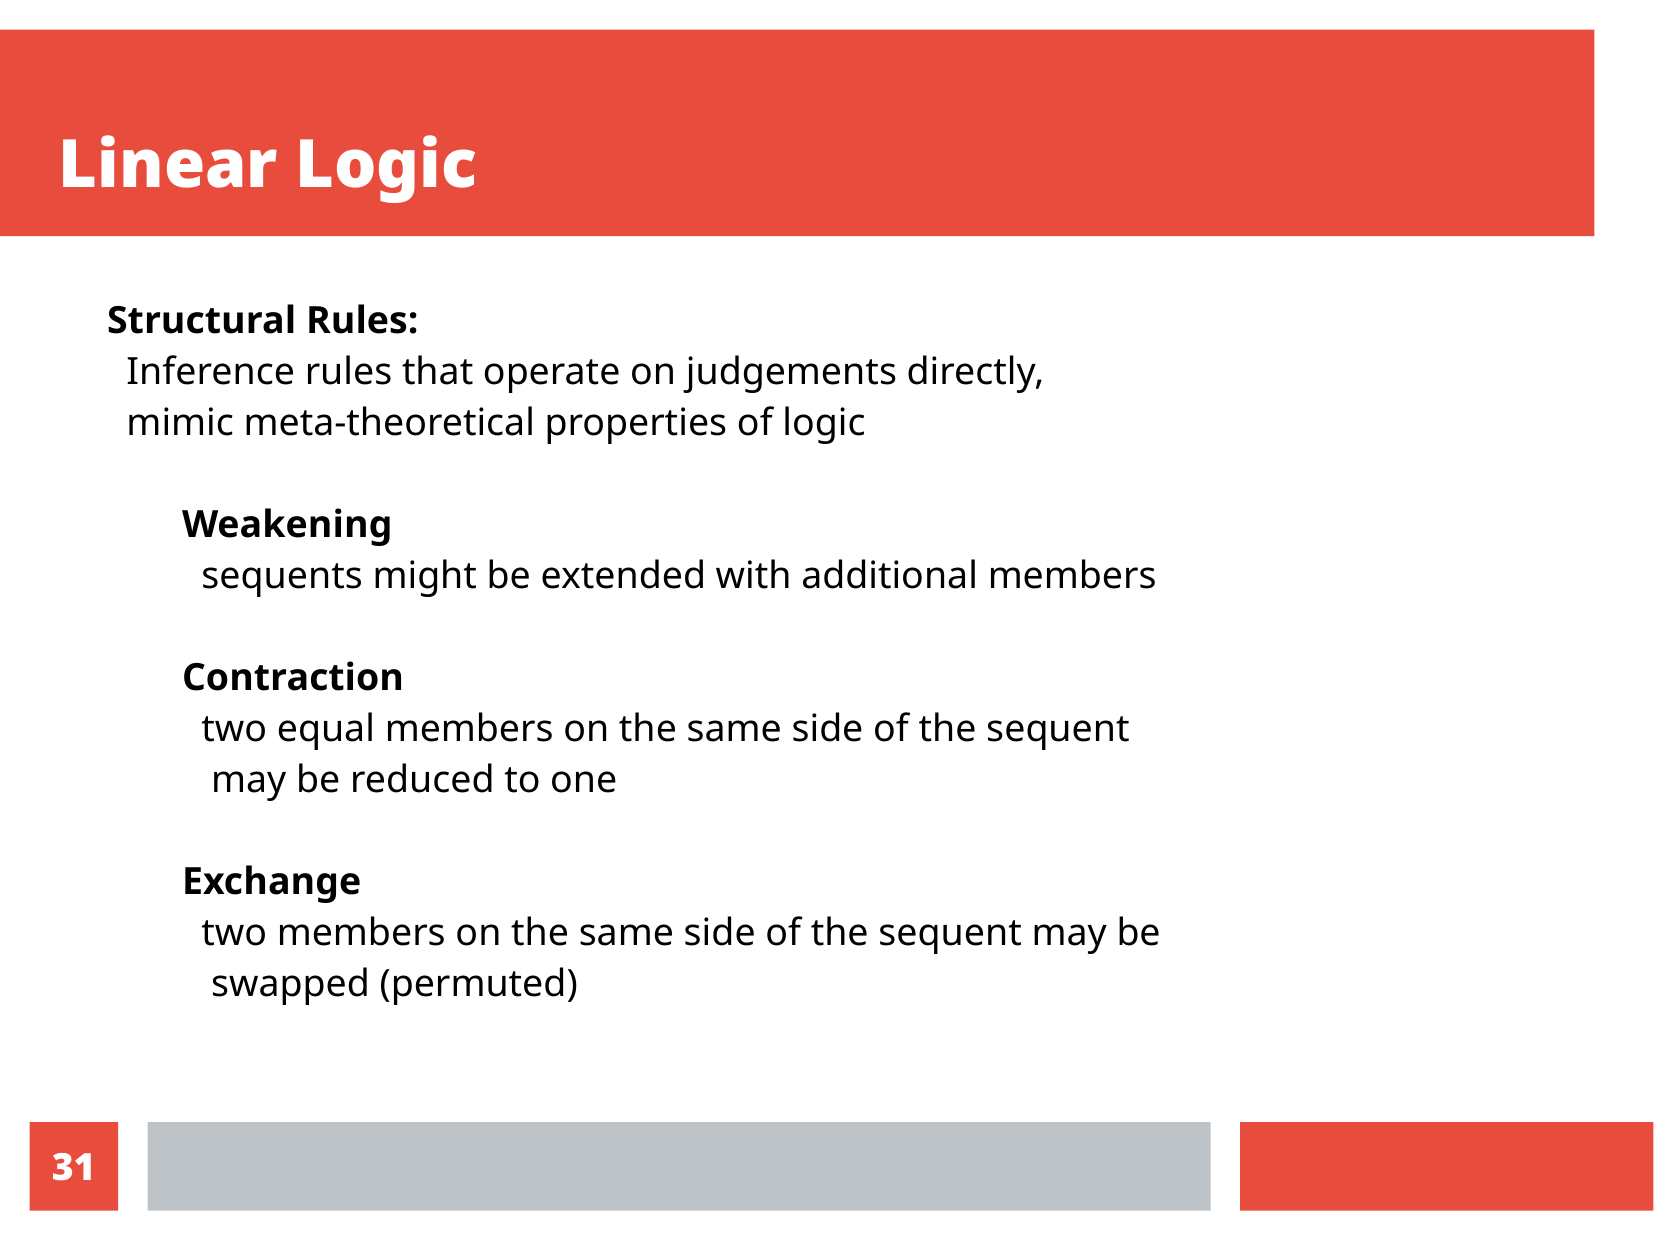

# Linear Logic
Structural Rules:
 Inference rules that operate on judgements directly,
 mimic meta-theoretical properties of logic
	Weakening
	 sequents might be extended with additional members
	Contraction
	 two equal members on the same side of the sequent
	 may be reduced to one
	Exchange
	 two members on the same side of the sequent may be
	 swapped (permuted)
31